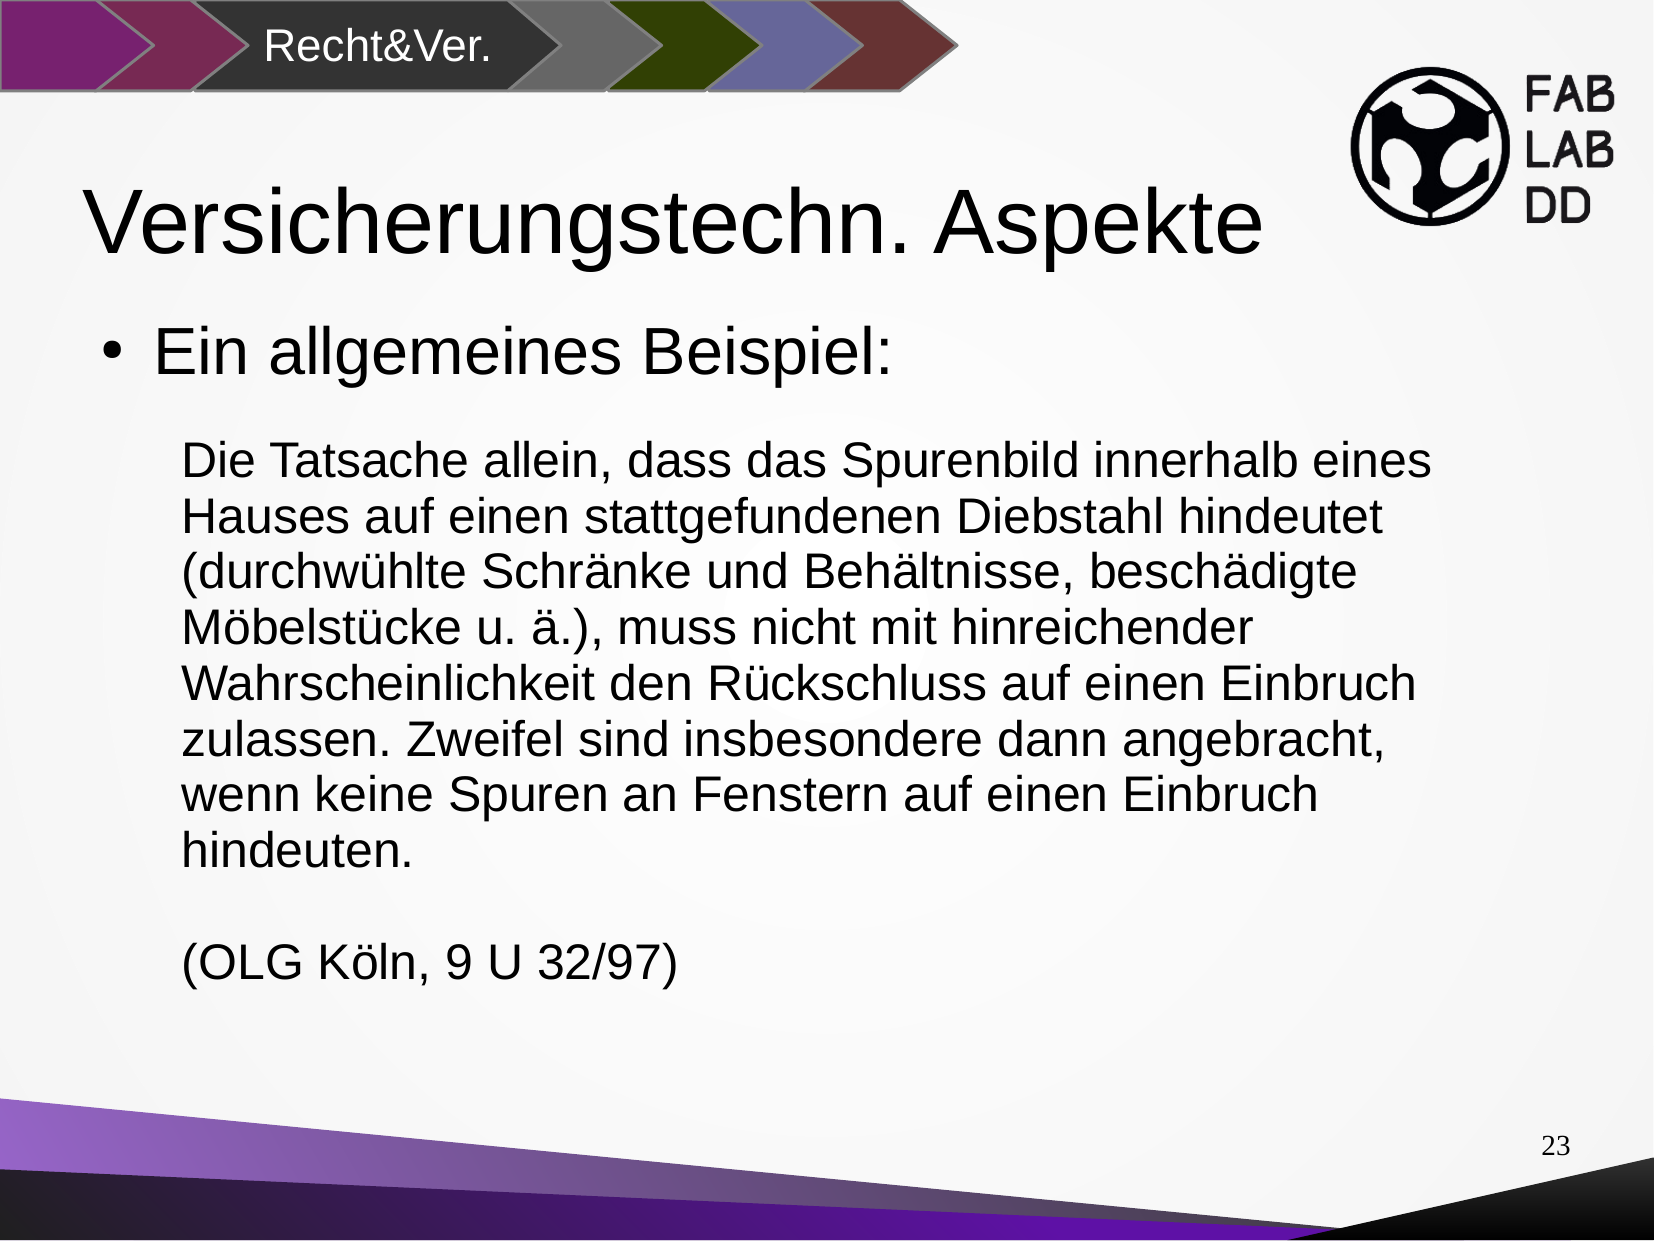

Recht&Ver.
# Versicherungstechn. Aspekte
Ein allgemeines Beispiel:
Die Tatsache allein, dass das Spurenbild innerhalb eines Hauses auf einen stattgefundenen Diebstahl hindeutet (durchwühlte Schränke und Behältnisse, beschädigte Möbelstücke u. ä.), muss nicht mit hinreichender Wahrscheinlichkeit den Rückschluss auf einen Einbruch zulassen. Zweifel sind insbesondere dann angebracht, wenn keine Spuren an Fenstern auf einen Einbruch hindeuten.
(OLG Köln, 9 U 32/97)